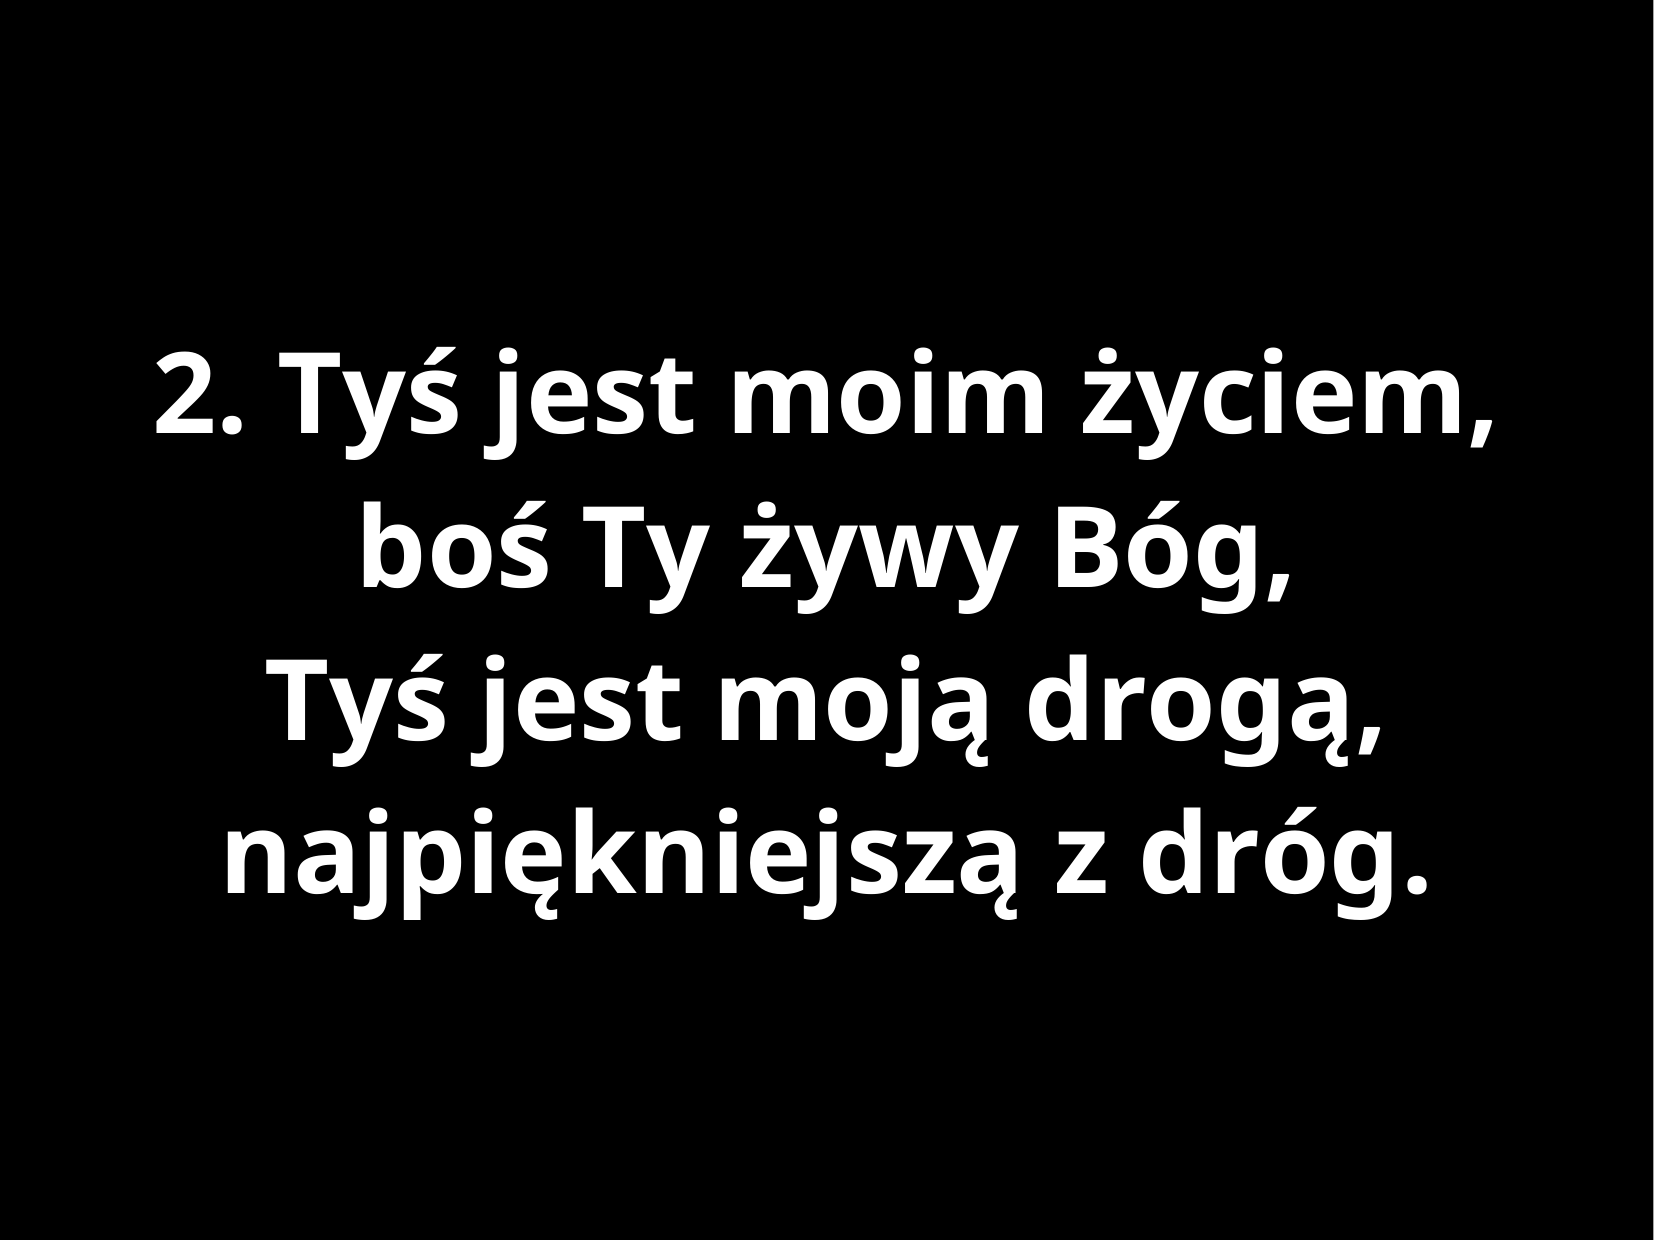

# 2. Tyś jest moim życiem, boś Ty żywy Bóg, Tyś jest moją drogą, najpiękniejszą z dróg.